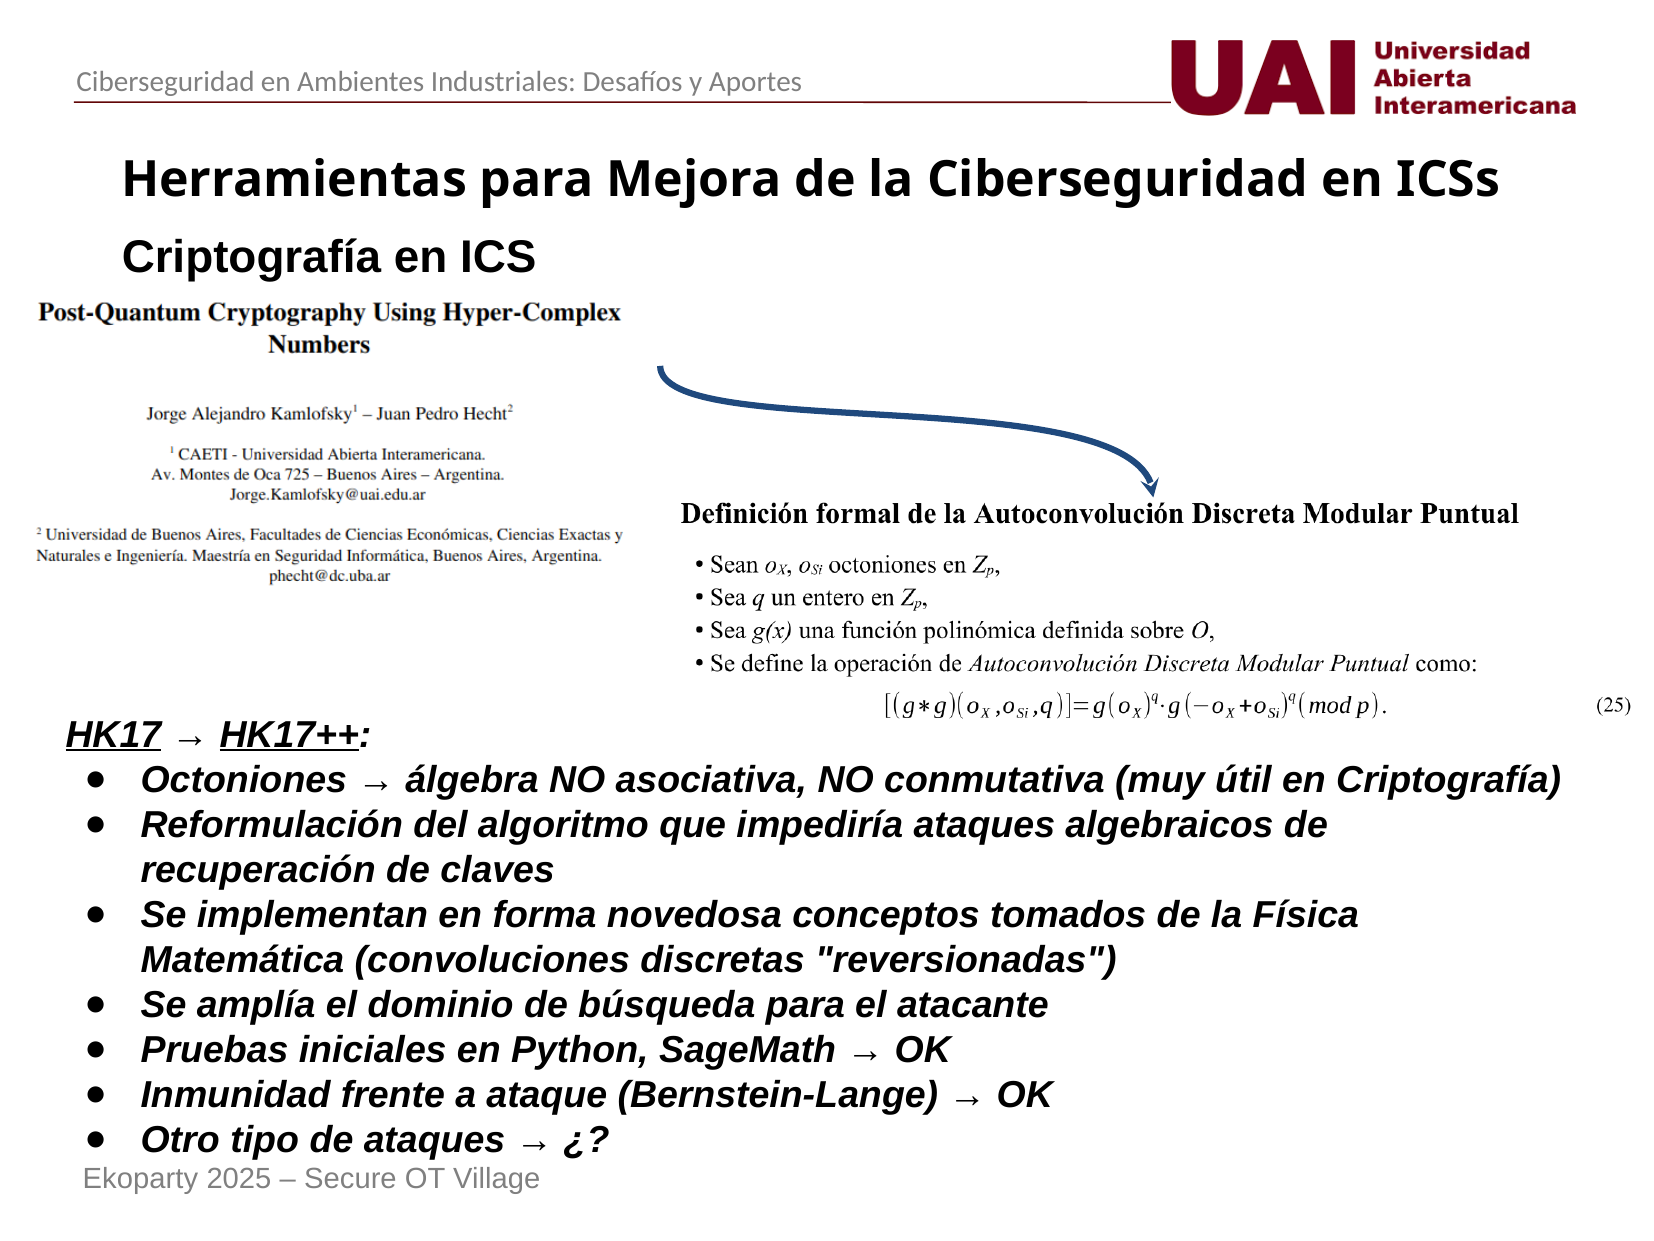

Herramientas para Mejora de la Ciberseguridad en ICSs
Criptografía en ICS
HK17 → HK17++:
Octoniones → álgebra NO asociativa, NO conmutativa (muy útil en Criptografía)
Reformulación del algoritmo que impediría ataques algebraicos de recuperación de claves
Se implementan en forma novedosa conceptos tomados de la Física Matemática (convoluciones discretas "reversionadas")
Se amplía el dominio de búsqueda para el atacante
Pruebas iniciales en Python, SageMath → OK
Inmunidad frente a ataque (Bernstein-Lange) → OK
Otro tipo de ataques → ¿?